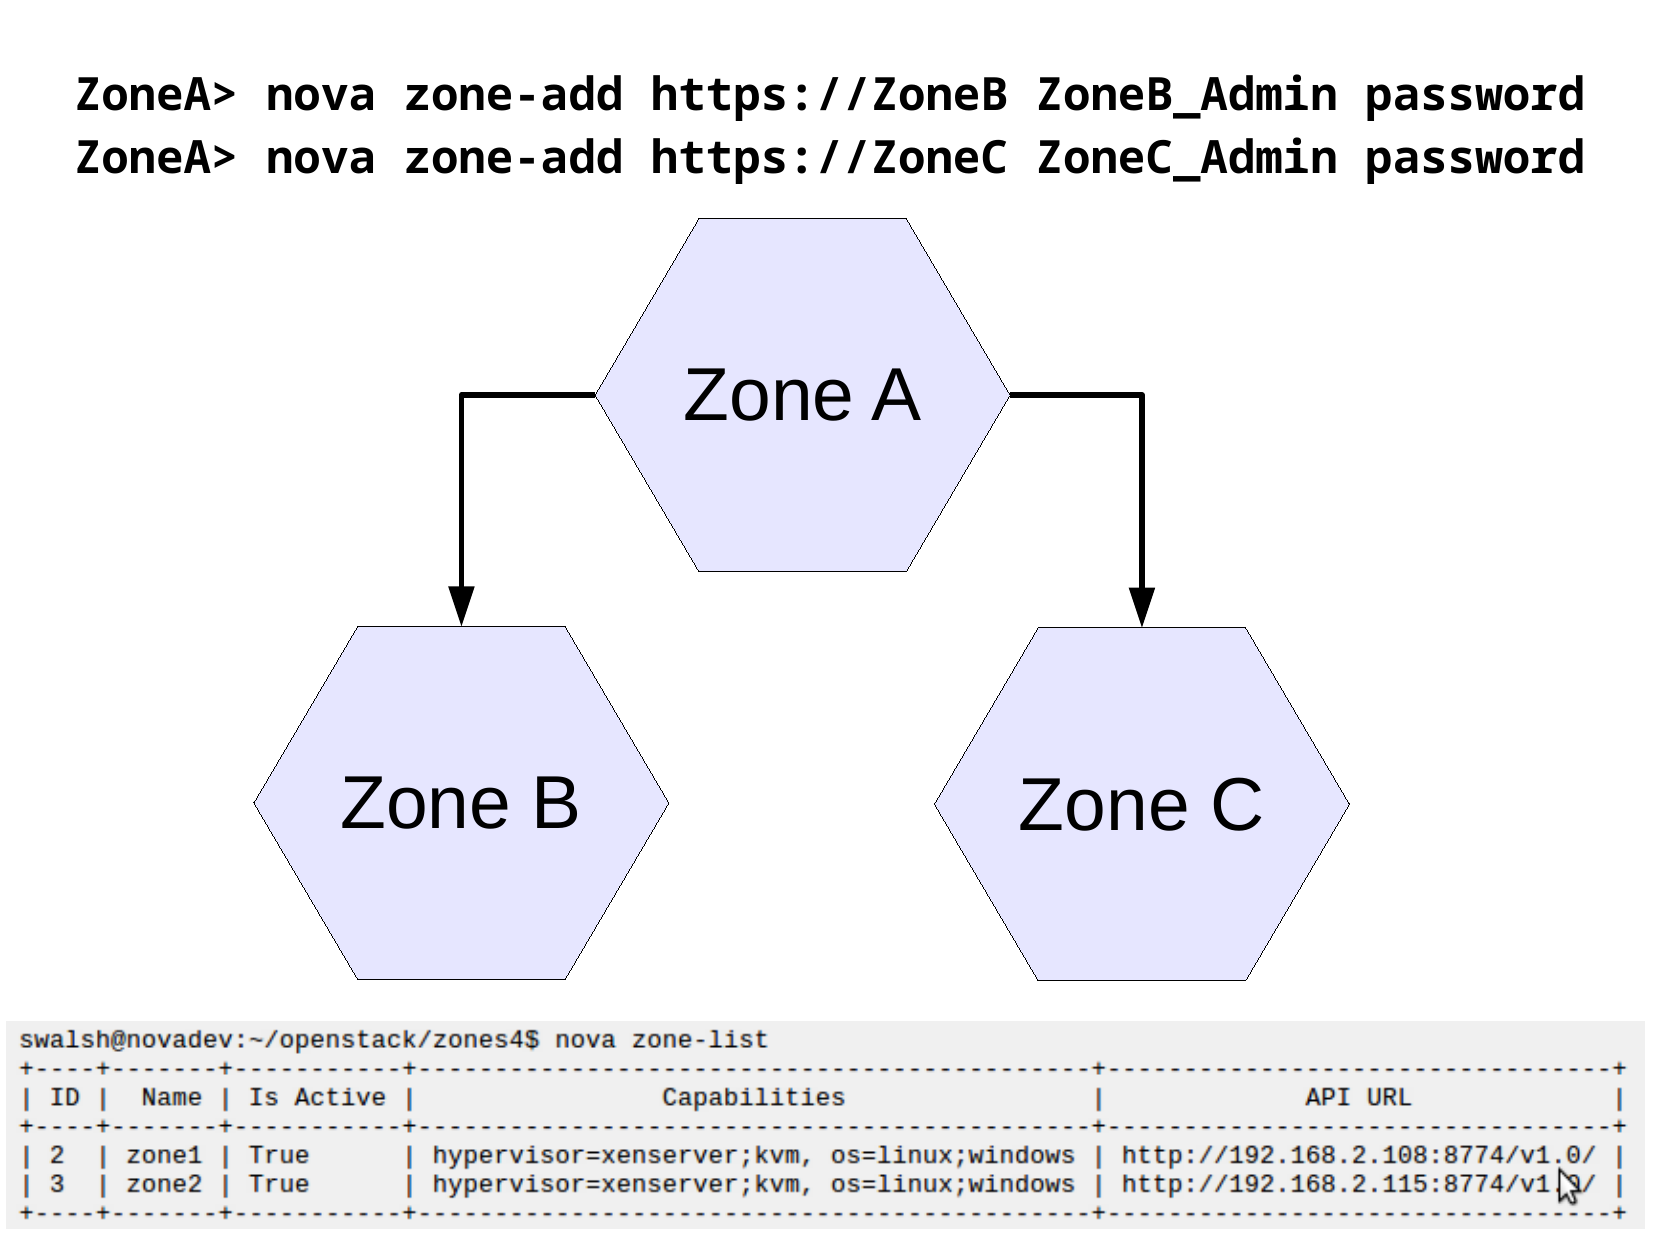

ZoneA> nova zone-add https://ZoneB ZoneB_Admin password
ZoneA> nova zone-add https://ZoneC ZoneC_Admin password
Zone A
Zone B
Zone C